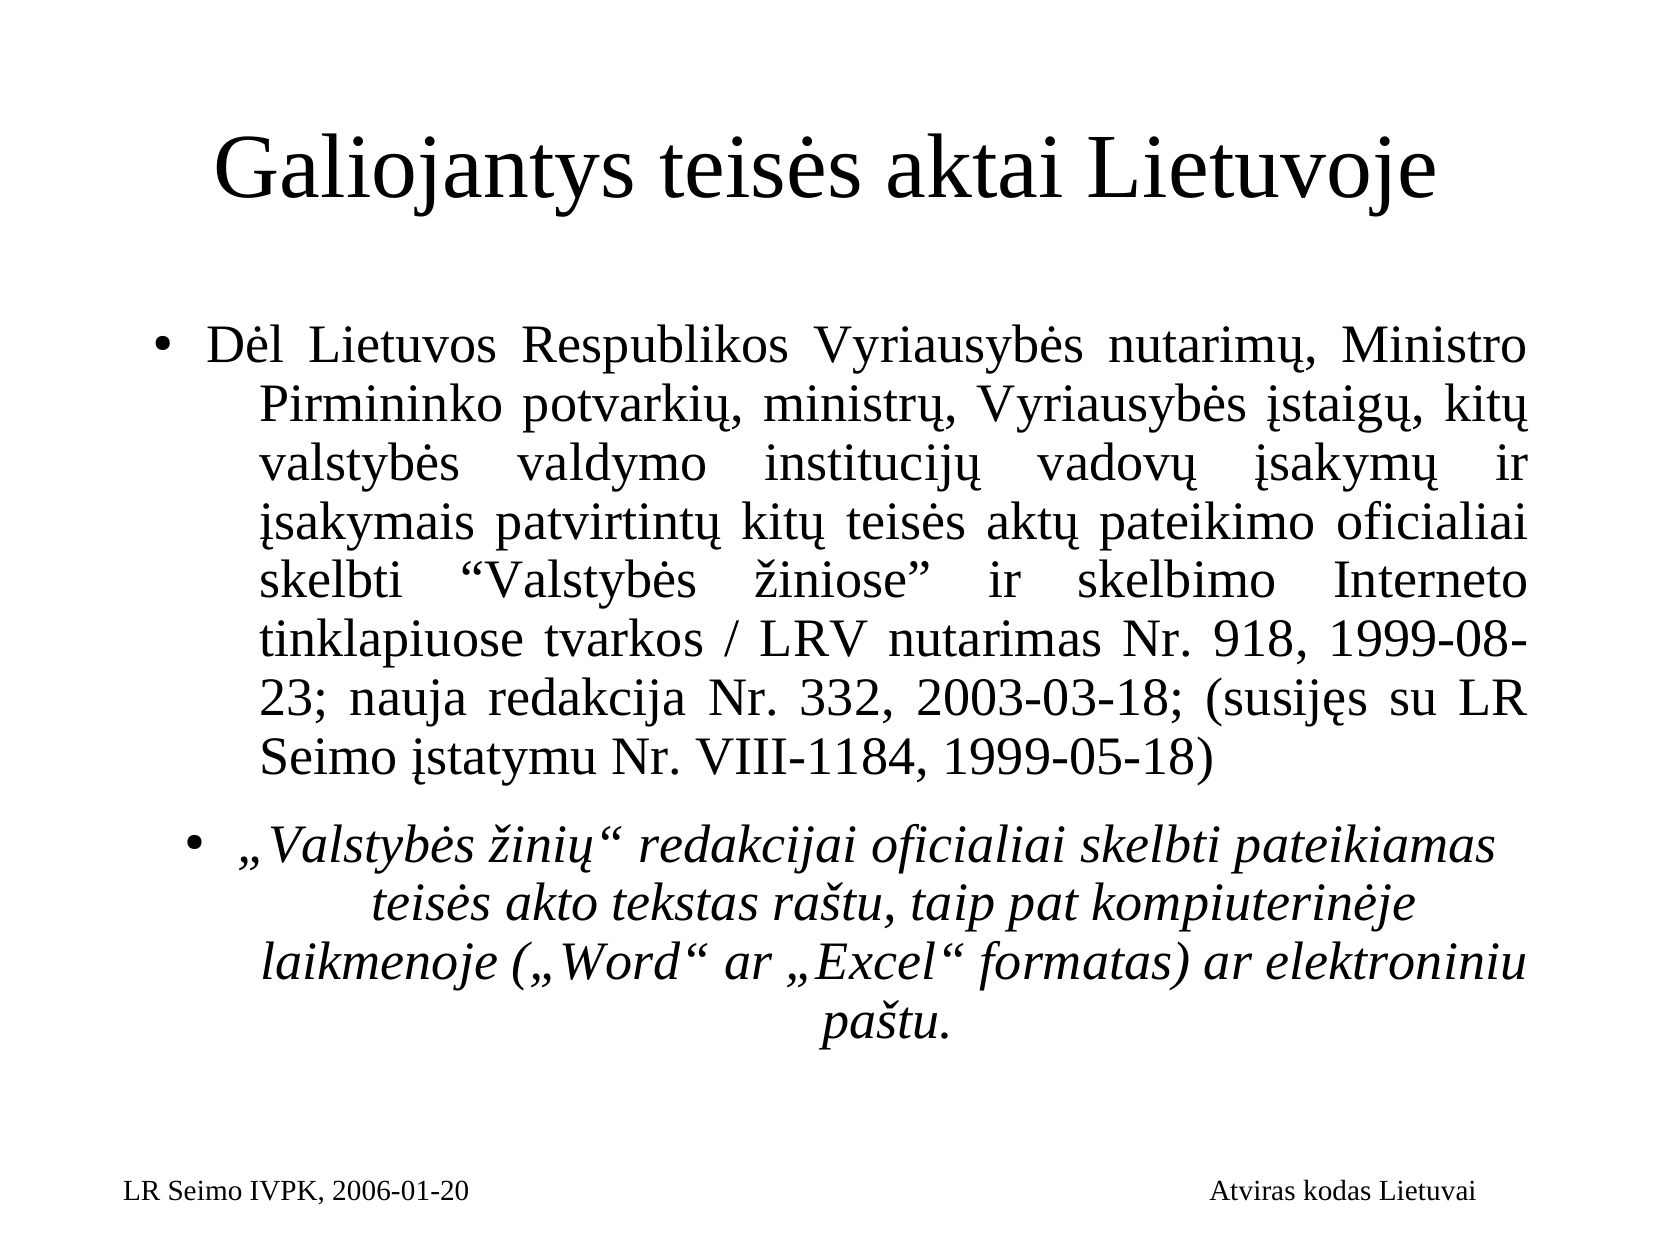

# Galiojantys teisės aktai Lietuvoje
Dėl Lietuvos Respublikos Vyriausybės nutarimų, Ministro Pirmininko potvarkių, ministrų, Vyriausybės įstaigų, kitų valstybės valdymo institucijų vadovų įsakymų ir įsakymais patvirtintų kitų teisės aktų pateikimo oficialiai skelbti “Valstybės žiniose” ir skelbimo Interneto tinklapiuose tvarkos / LRV nutarimas Nr. 918, 1999-08-23; nauja redakcija Nr. 332, 2003-03-18; (susijęs su LR Seimo įstatymu Nr. VIII-1184, 1999-05-18)
„Valstybės žinių“ redakcijai oficialiai skelbti pateikiamas teisės akto tekstas raštu, taip pat kompiuterinėje laikmenoje („Word“ ar „Excel“ formatas) ar elektroniniu paštu.